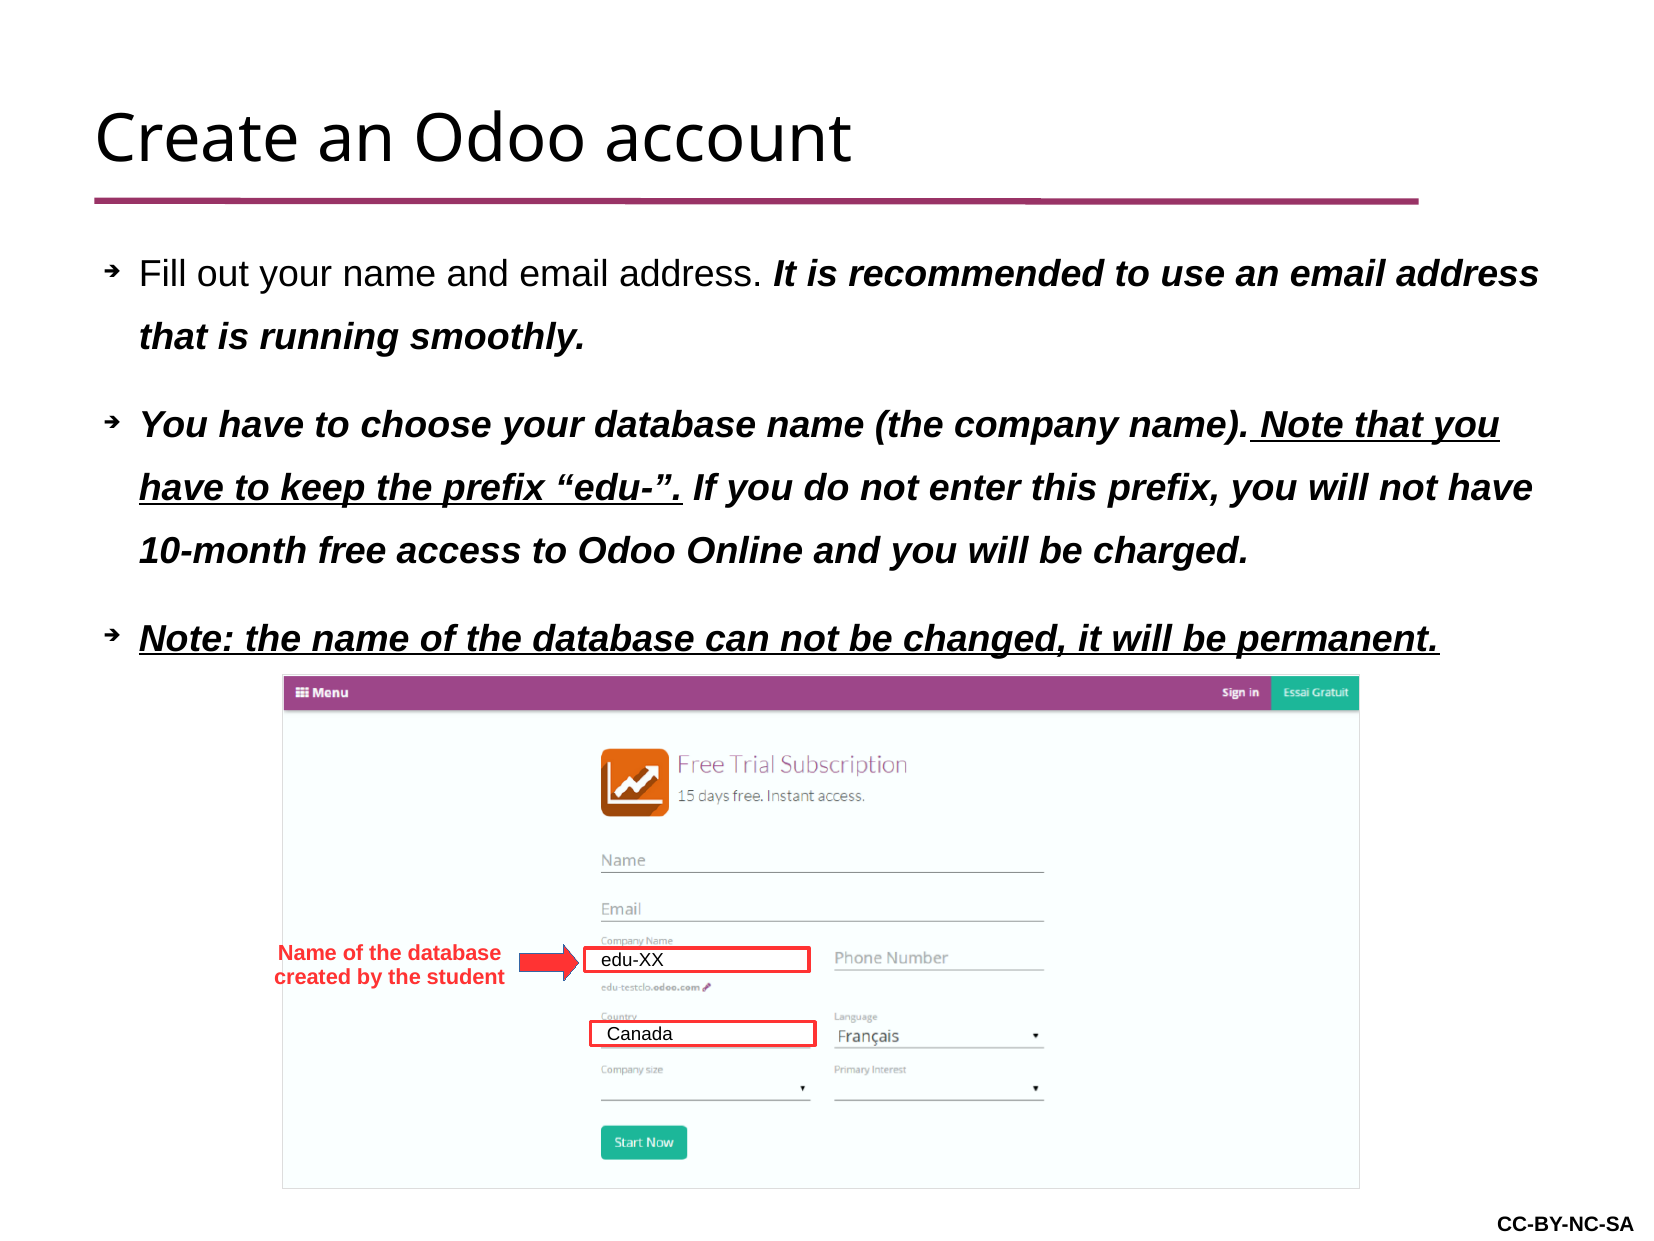

# Create an Odoo account
Fill out your name and email address. It is recommended to use an email address that is running smoothly.
You have to choose your database name (the company name). Note that you have to keep the prefix “edu-”. If you do not enter this prefix, you will not have 10-month free access to Odoo Online and you will be charged.
Note: the name of the database can not be changed, it will be permanent.
Name of the database created by the student
edu-XX
Canada
CC-BY-NC-SA